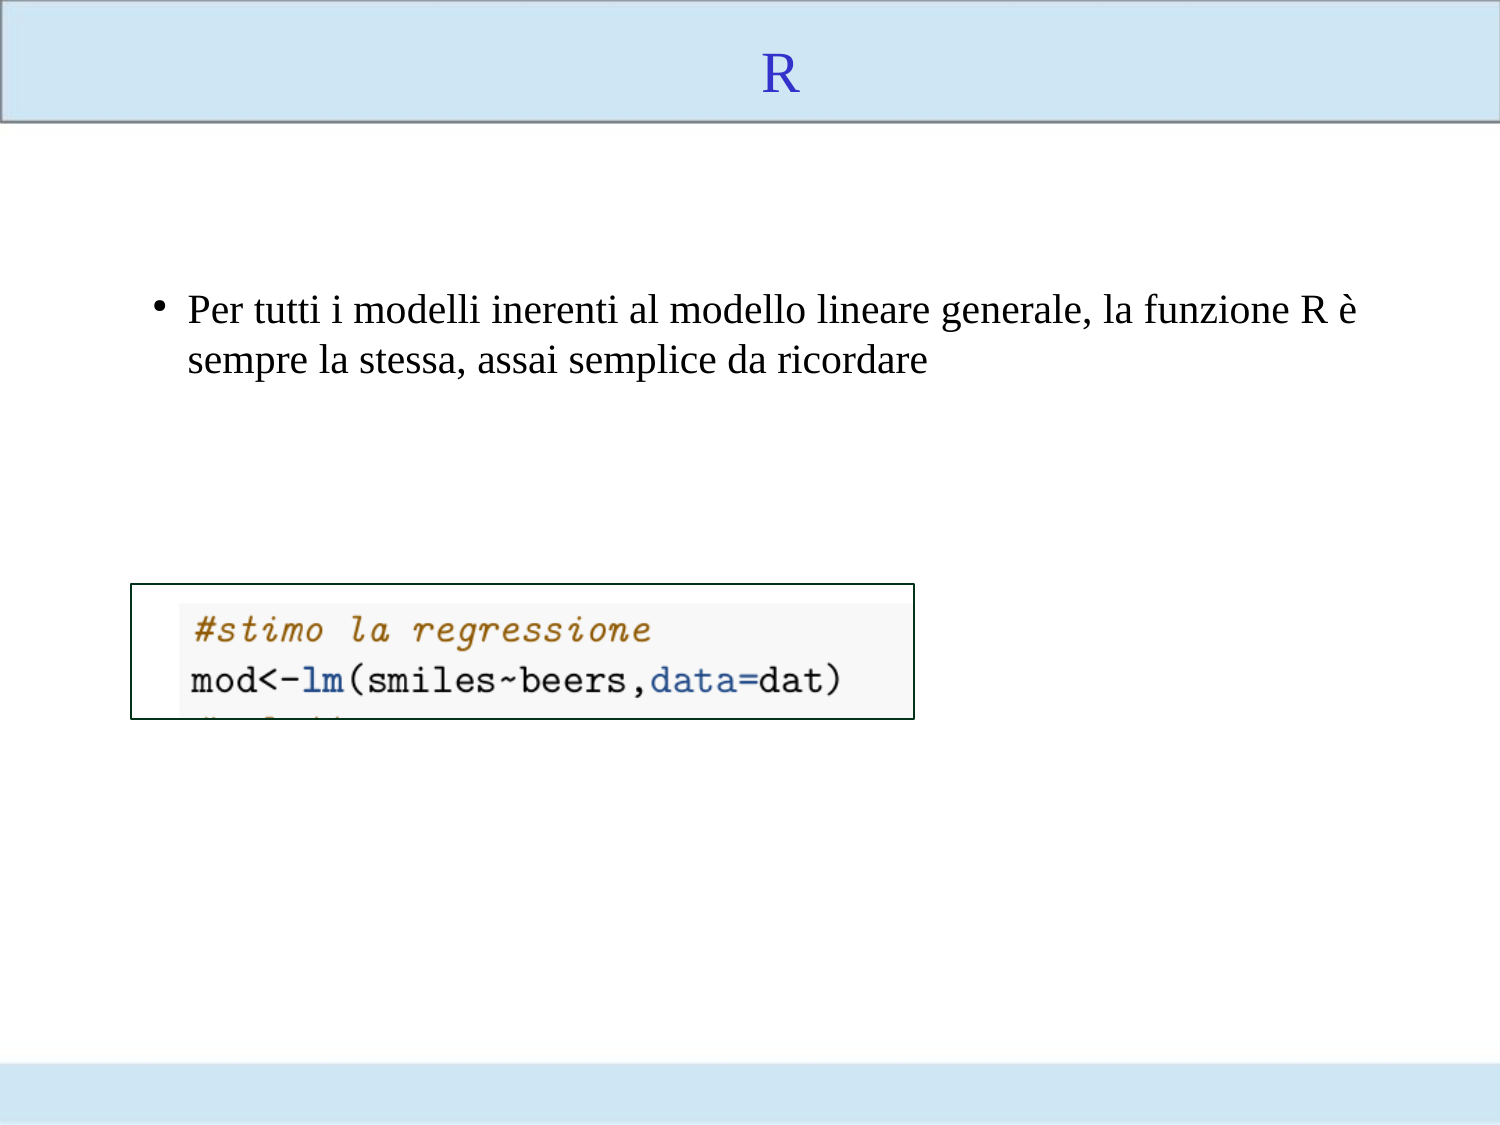

# R
Per tutti i modelli inerenti al modello lineare generale, la funzione R è sempre la stessa, assai semplice da ricordare
65